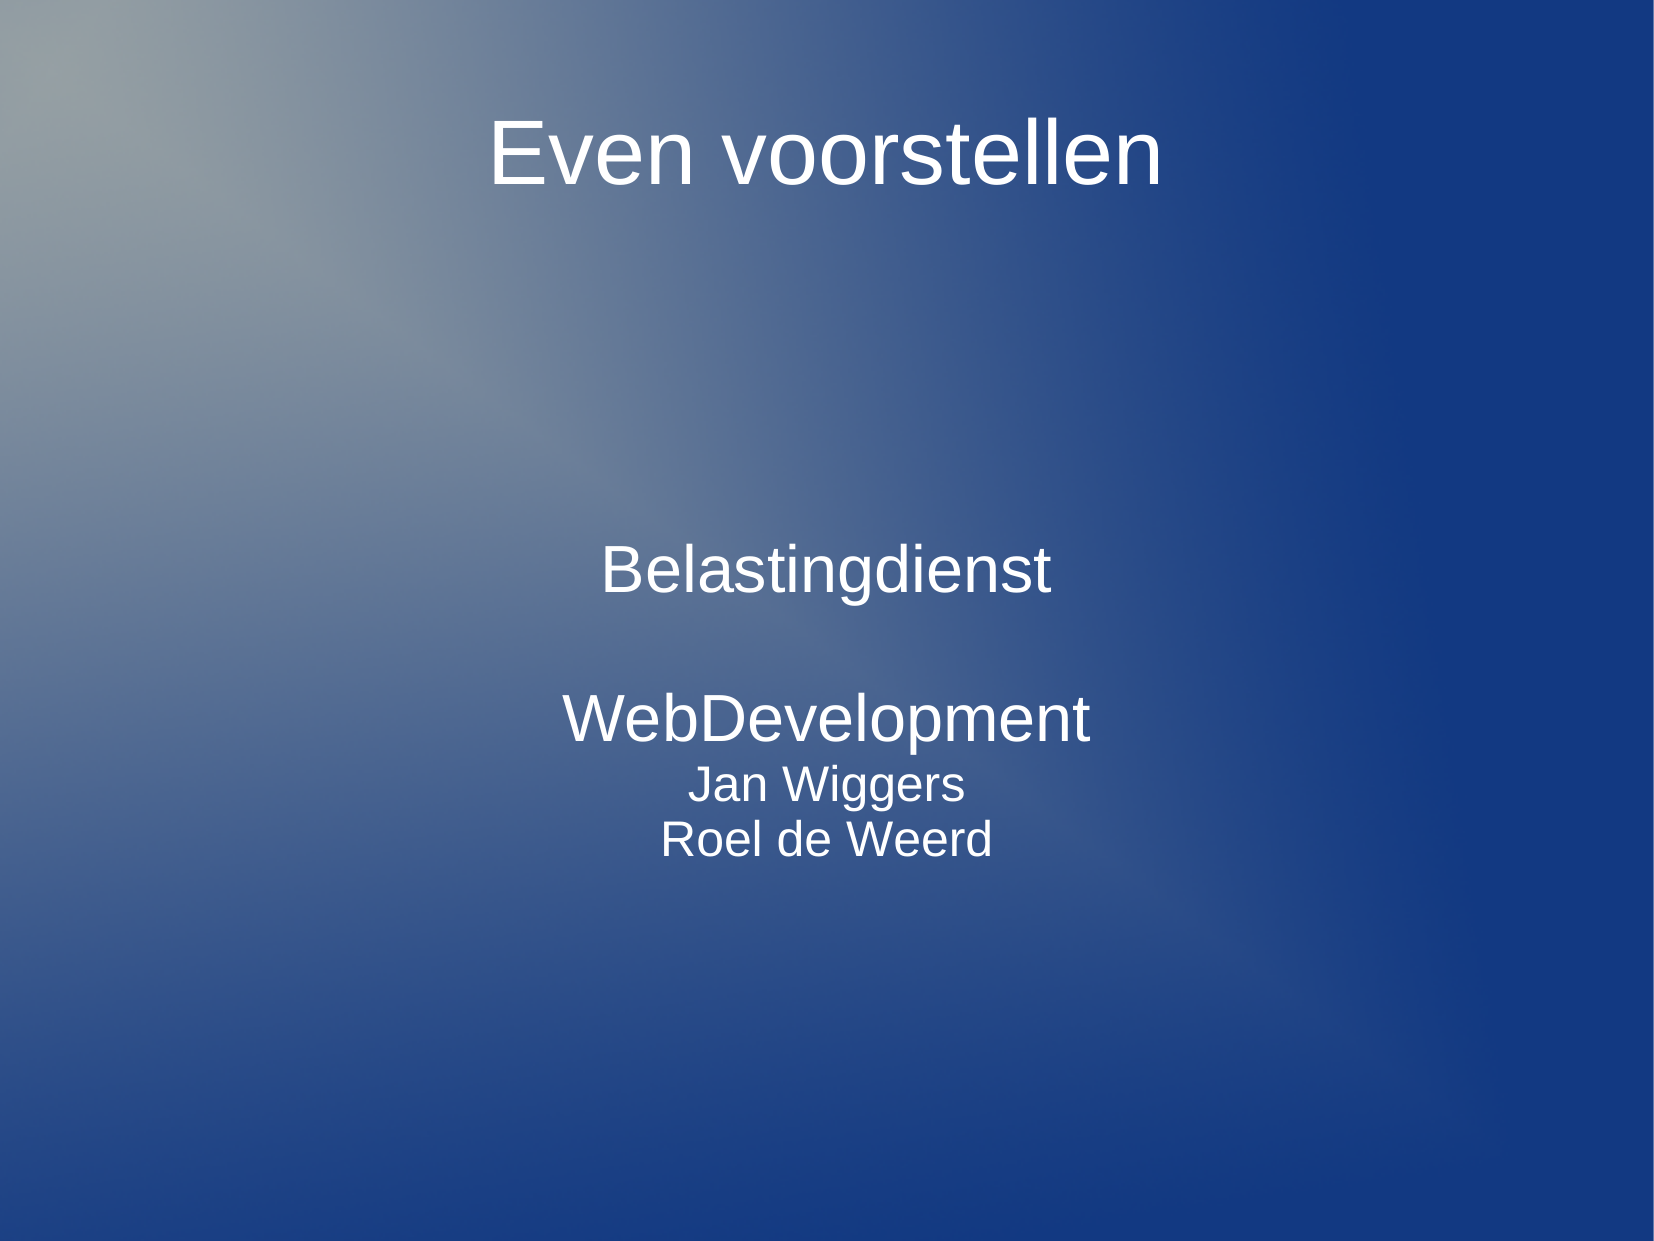

# Even voorstellen
Belastingdienst
WebDevelopment
Jan Wiggers
Roel de Weerd